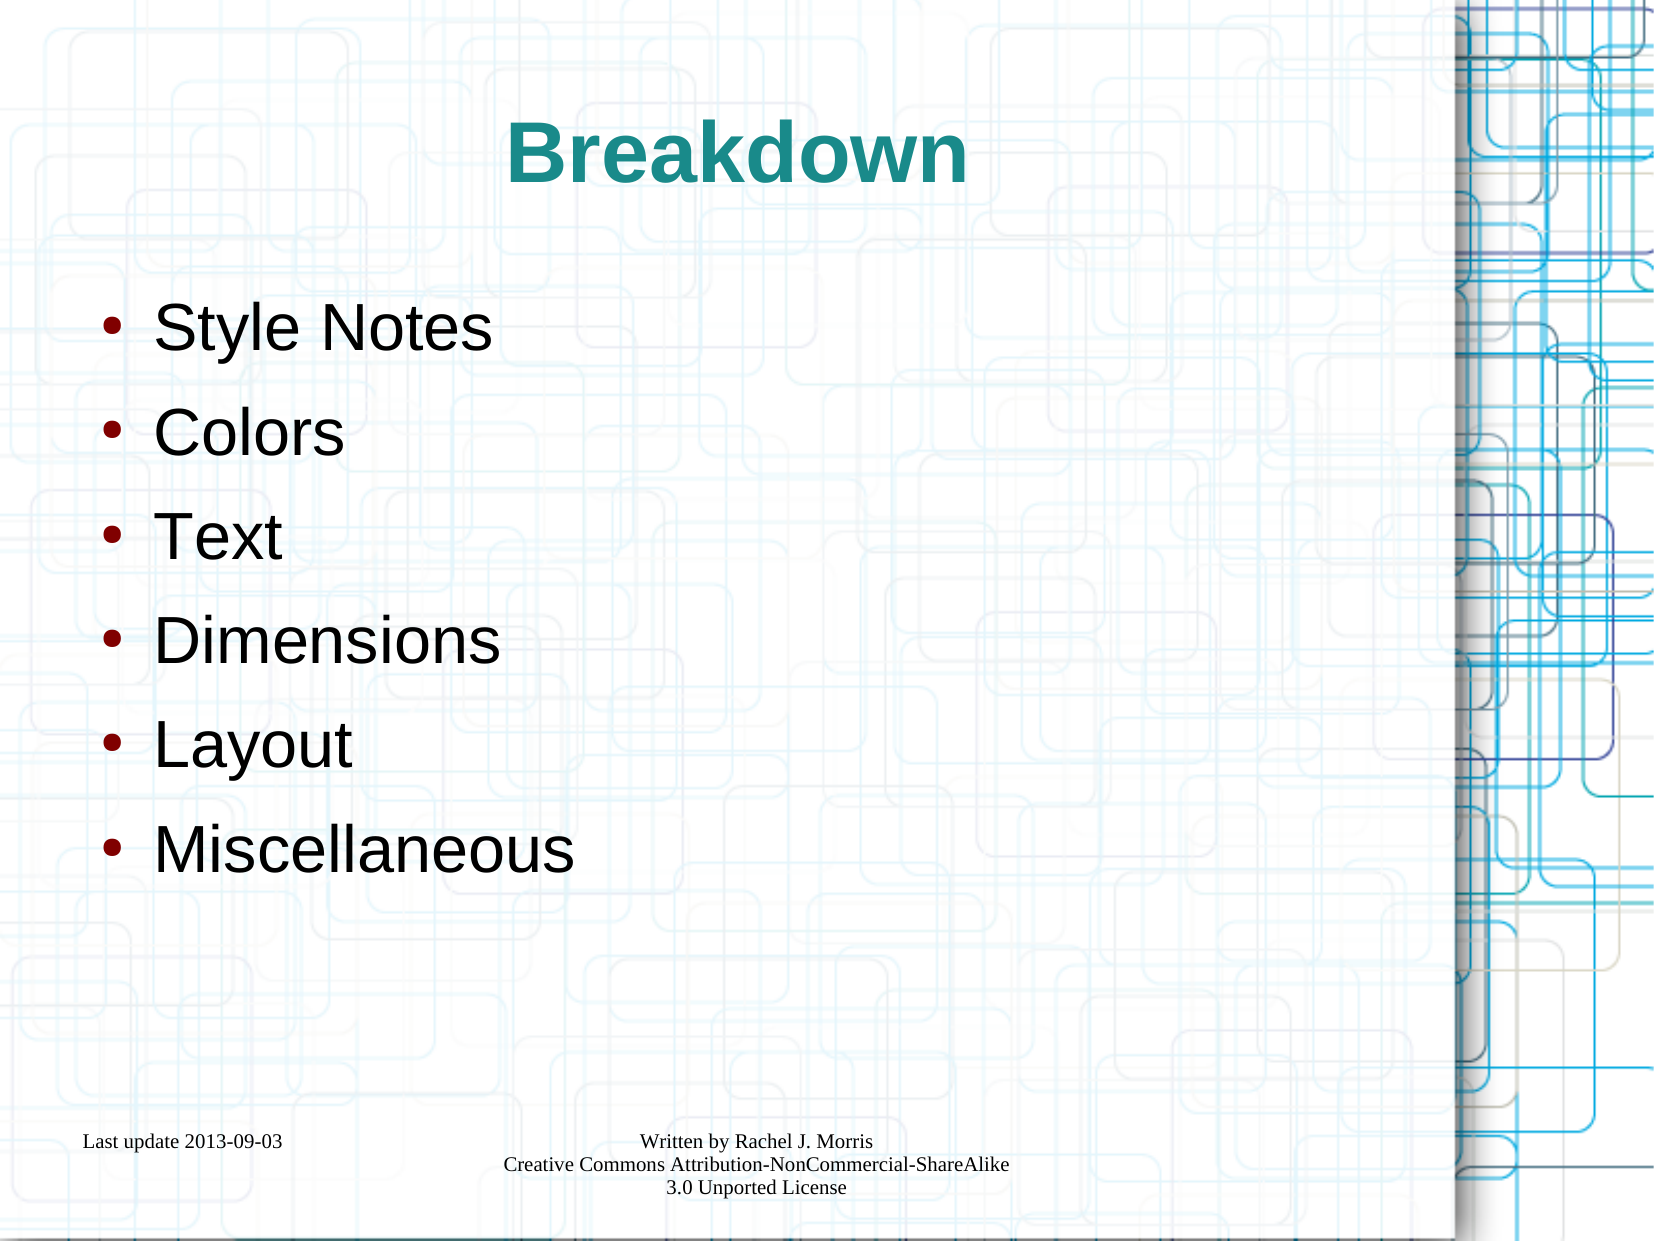

# Breakdown
Style Notes
Colors
Text
Dimensions
Layout
Miscellaneous